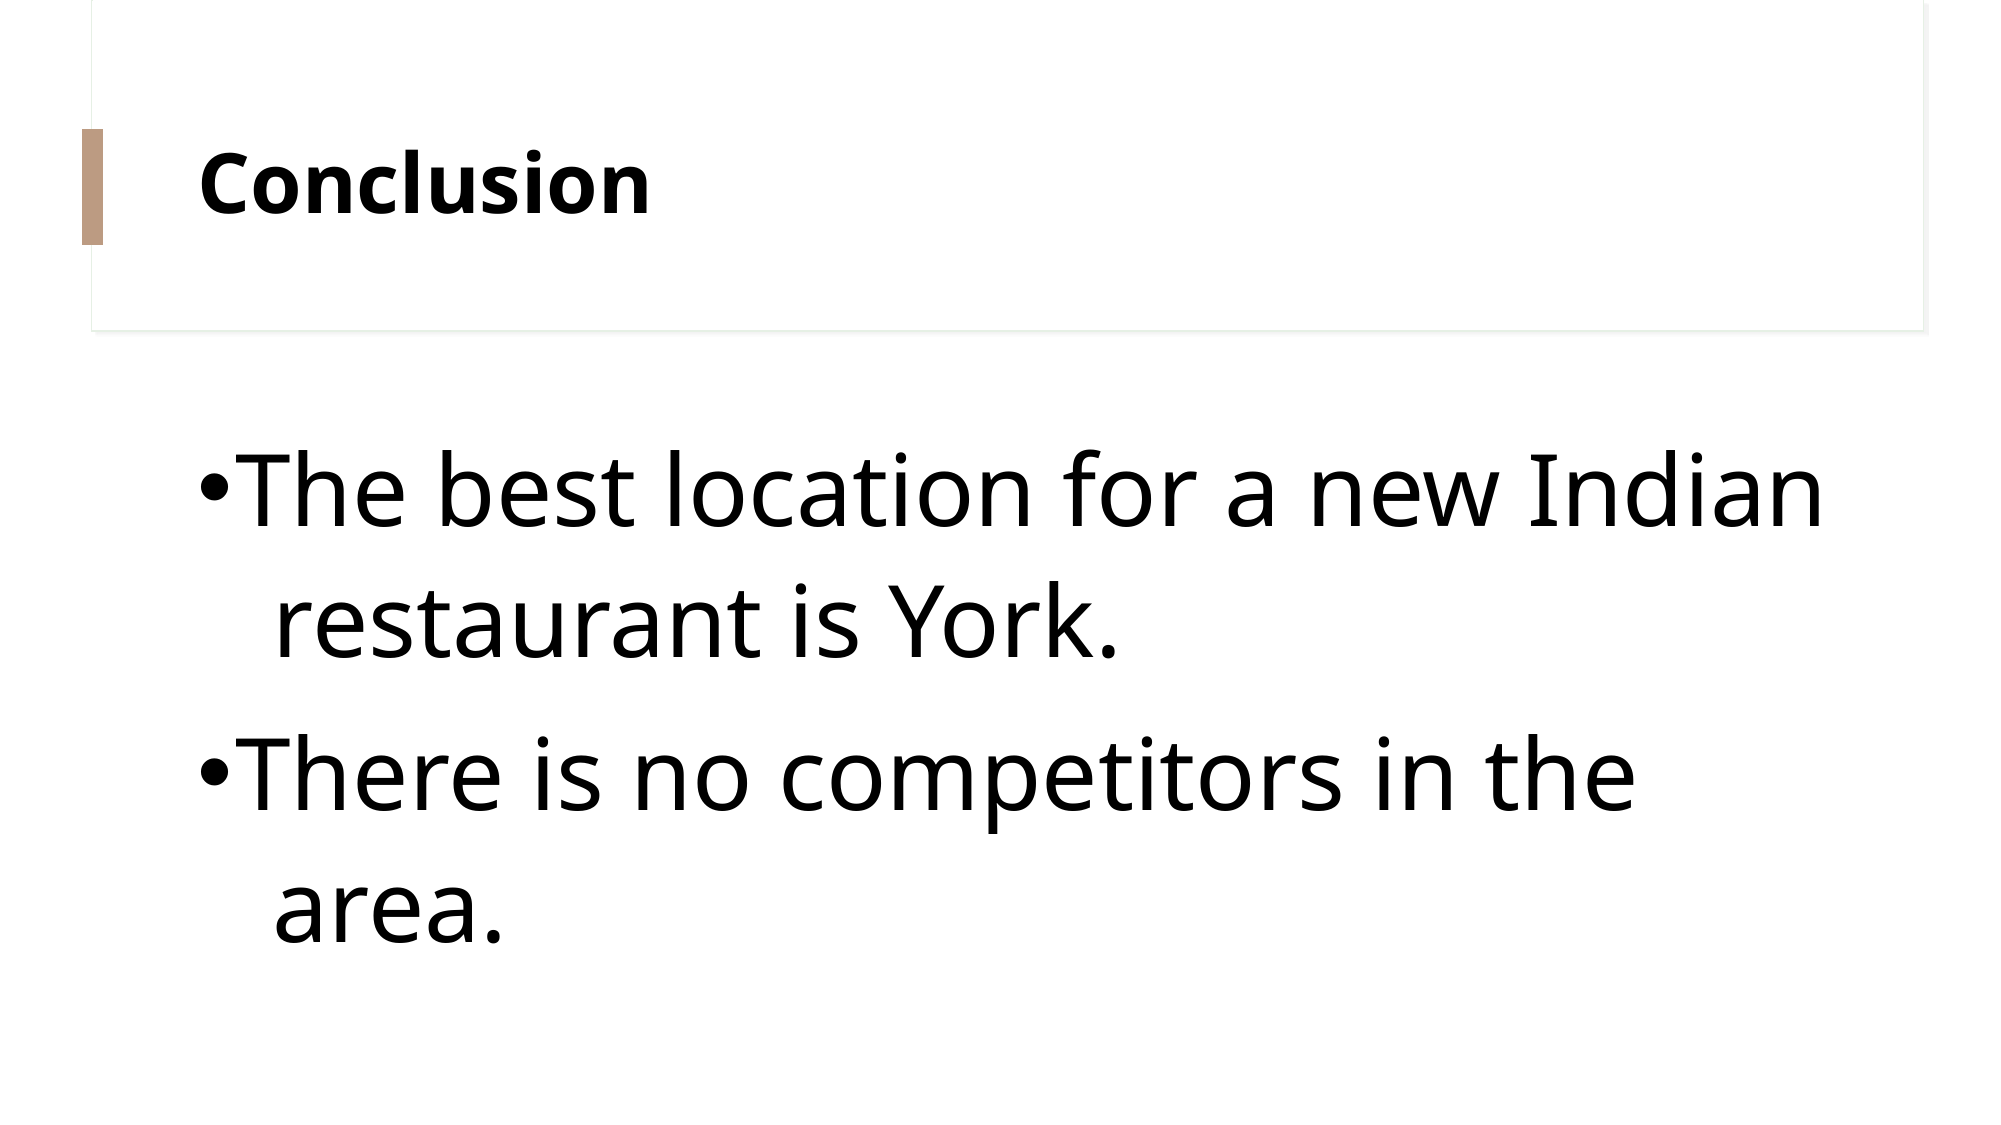

# Conclusion
The best location for a new Indian restaurant is York.
There is no competitors in the area.